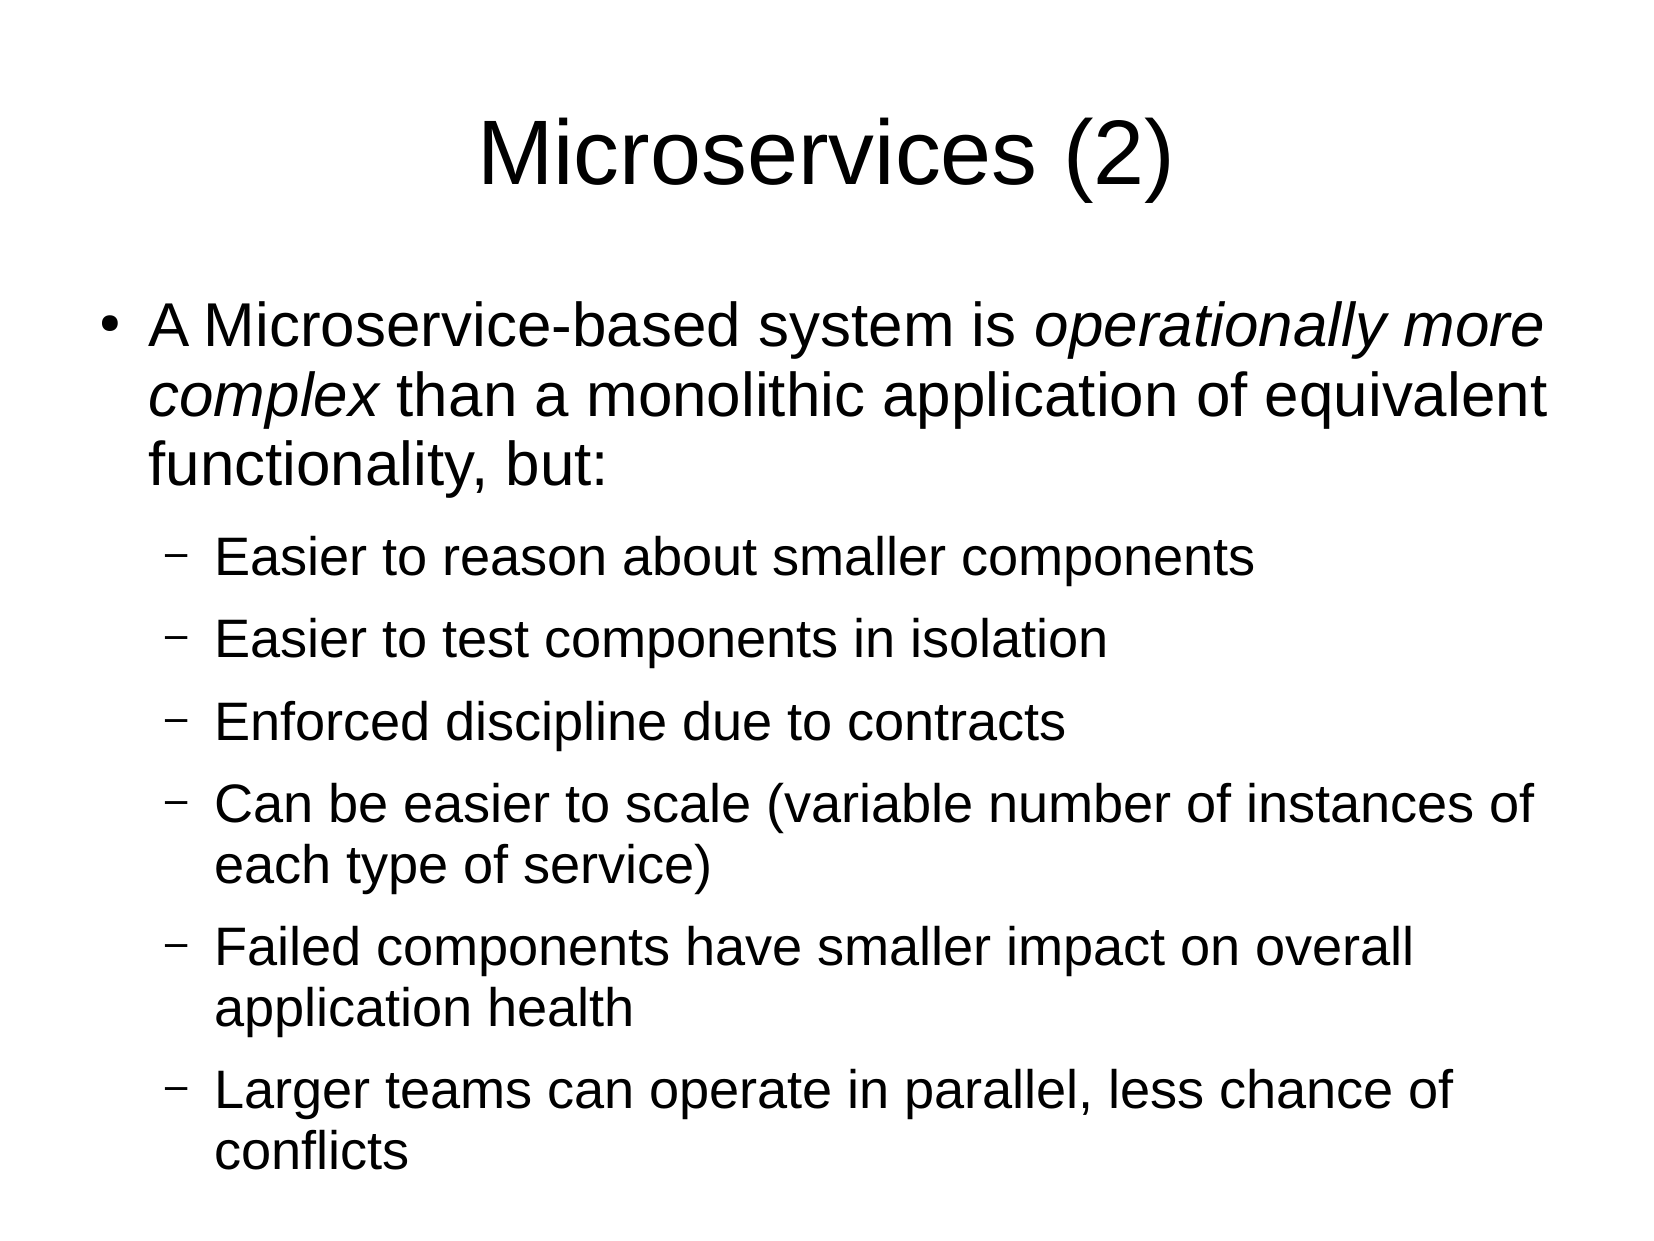

# Microservices (2)
A Microservice-based system is operationally more complex than a monolithic application of equivalent functionality, but:
Easier to reason about smaller components
Easier to test components in isolation
Enforced discipline due to contracts
Can be easier to scale (variable number of instances of each type of service)
Failed components have smaller impact on overall application health
Larger teams can operate in parallel, less chance of conflicts